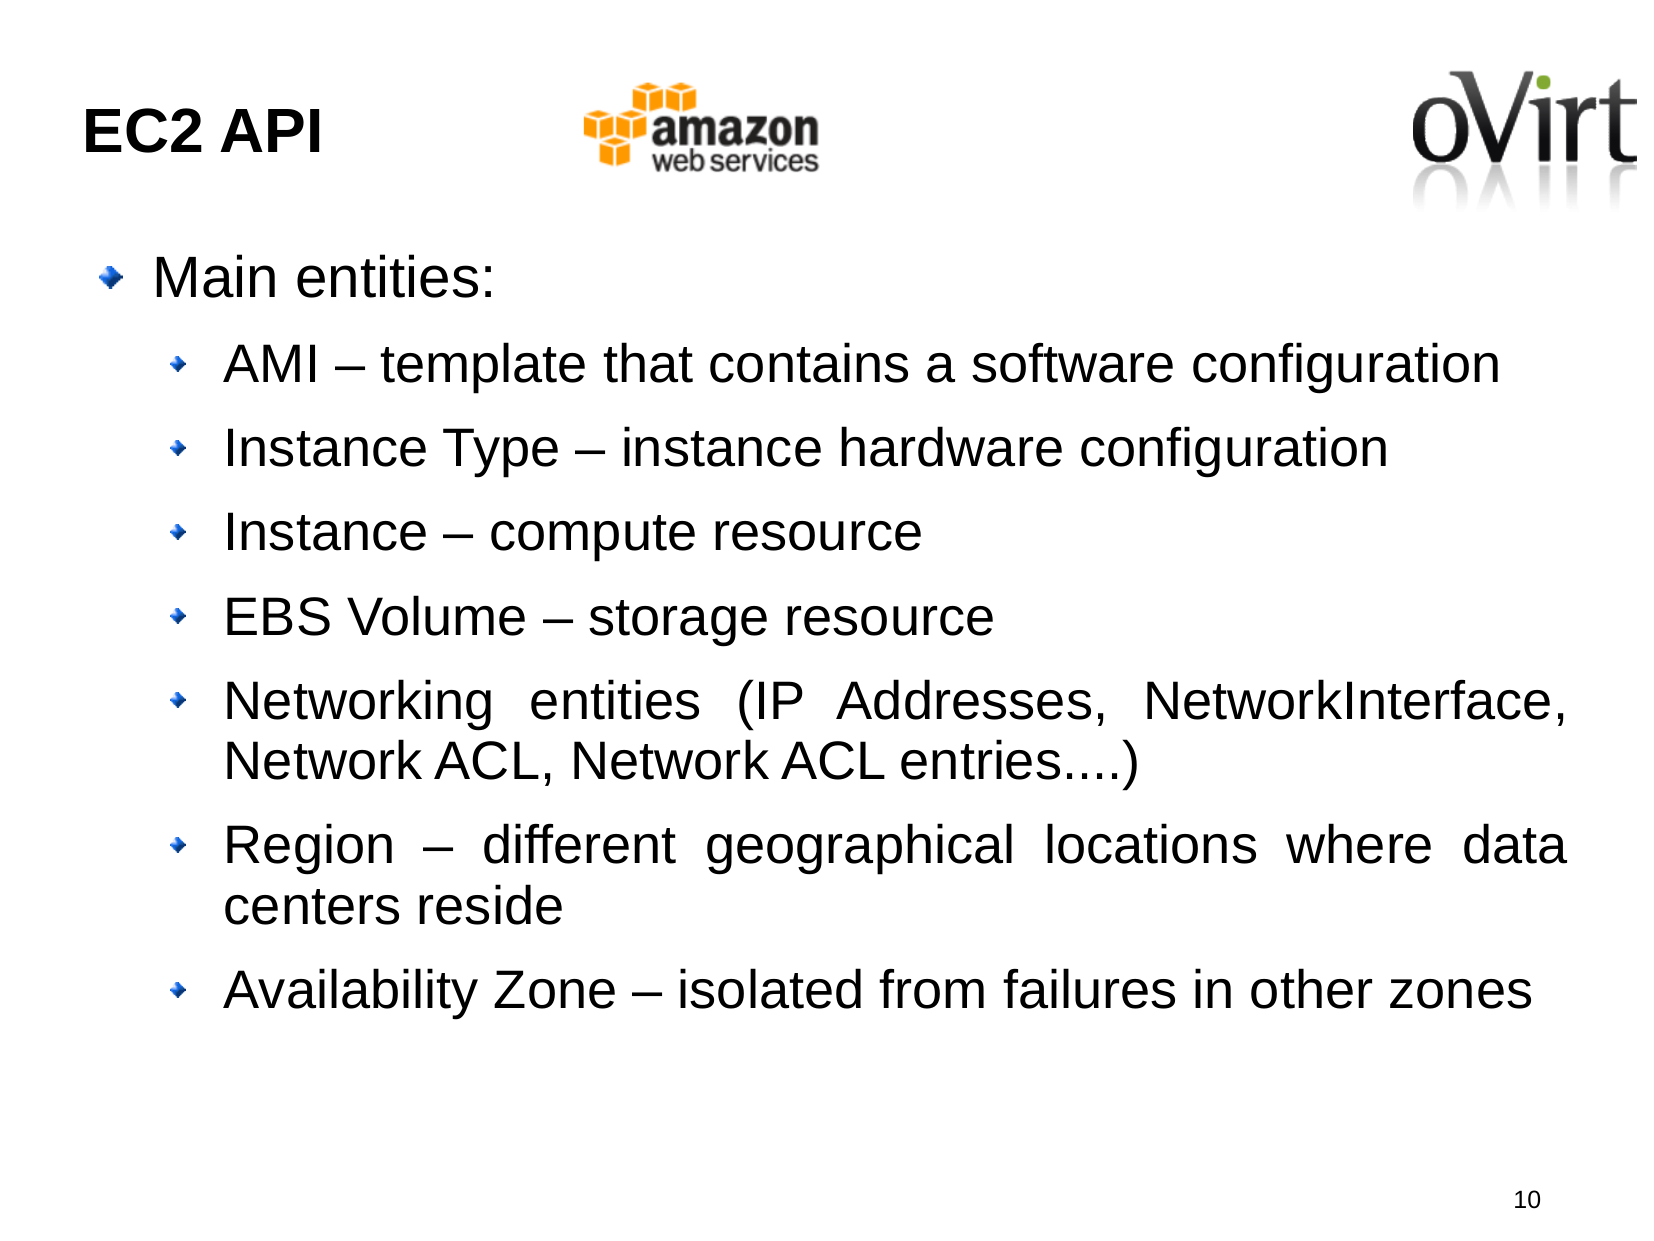

# EC2 API
Main entities:
AMI – template that contains a software configuration
Instance Type – instance hardware configuration
Instance – compute resource
EBS Volume – storage resource
Networking entities (IP Addresses, NetworkInterface, Network ACL, Network ACL entries....)
Region – different geographical locations where data centers reside
Availability Zone – isolated from failures in other zones